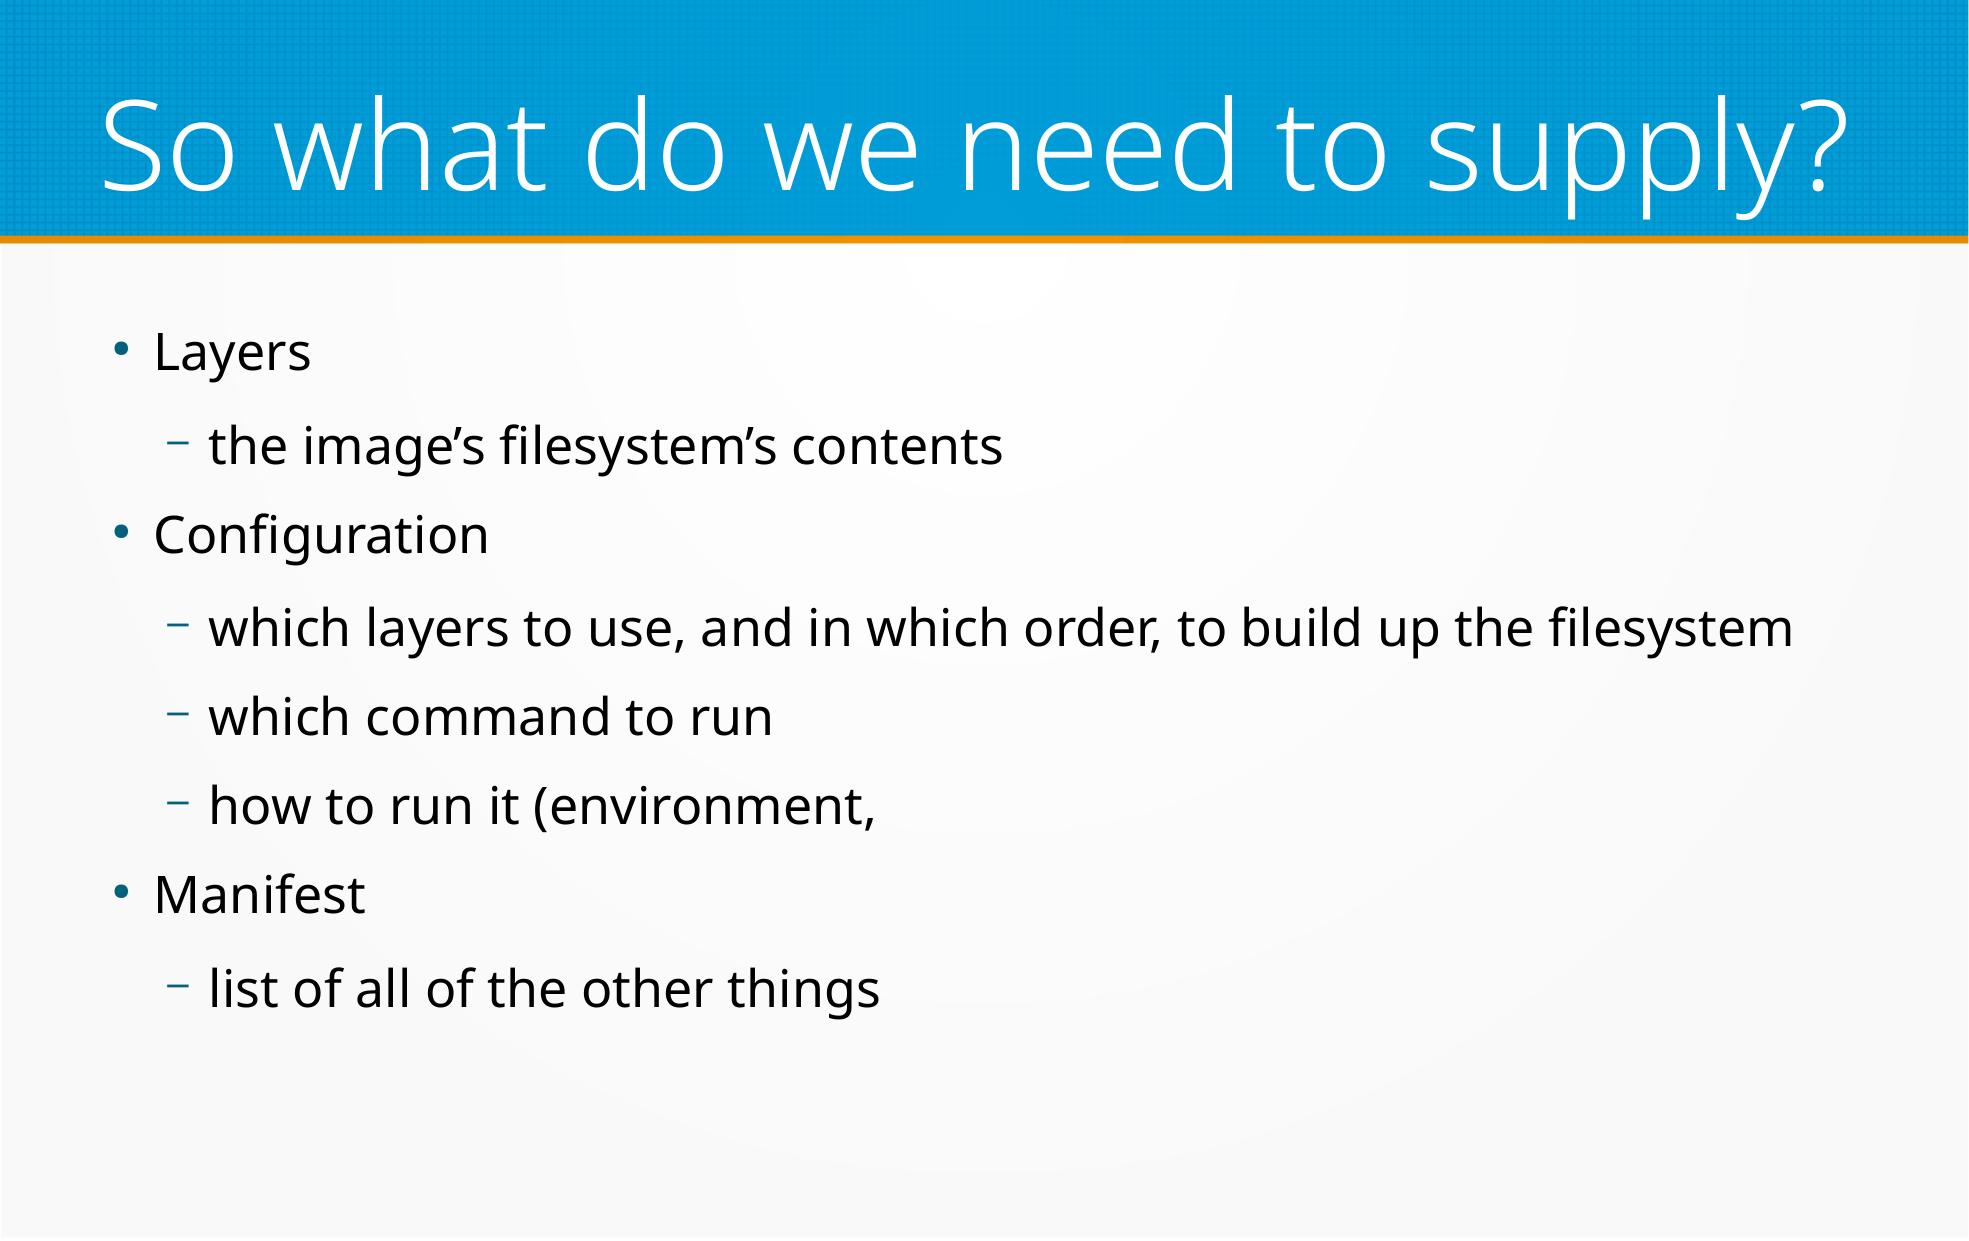

# So what do we need to supply?
Layers
the image’s filesystem’s contents
Configuration
which layers to use, and in which order, to build up the filesystem
which command to run
how to run it (environment,
Manifest
list of all of the other things